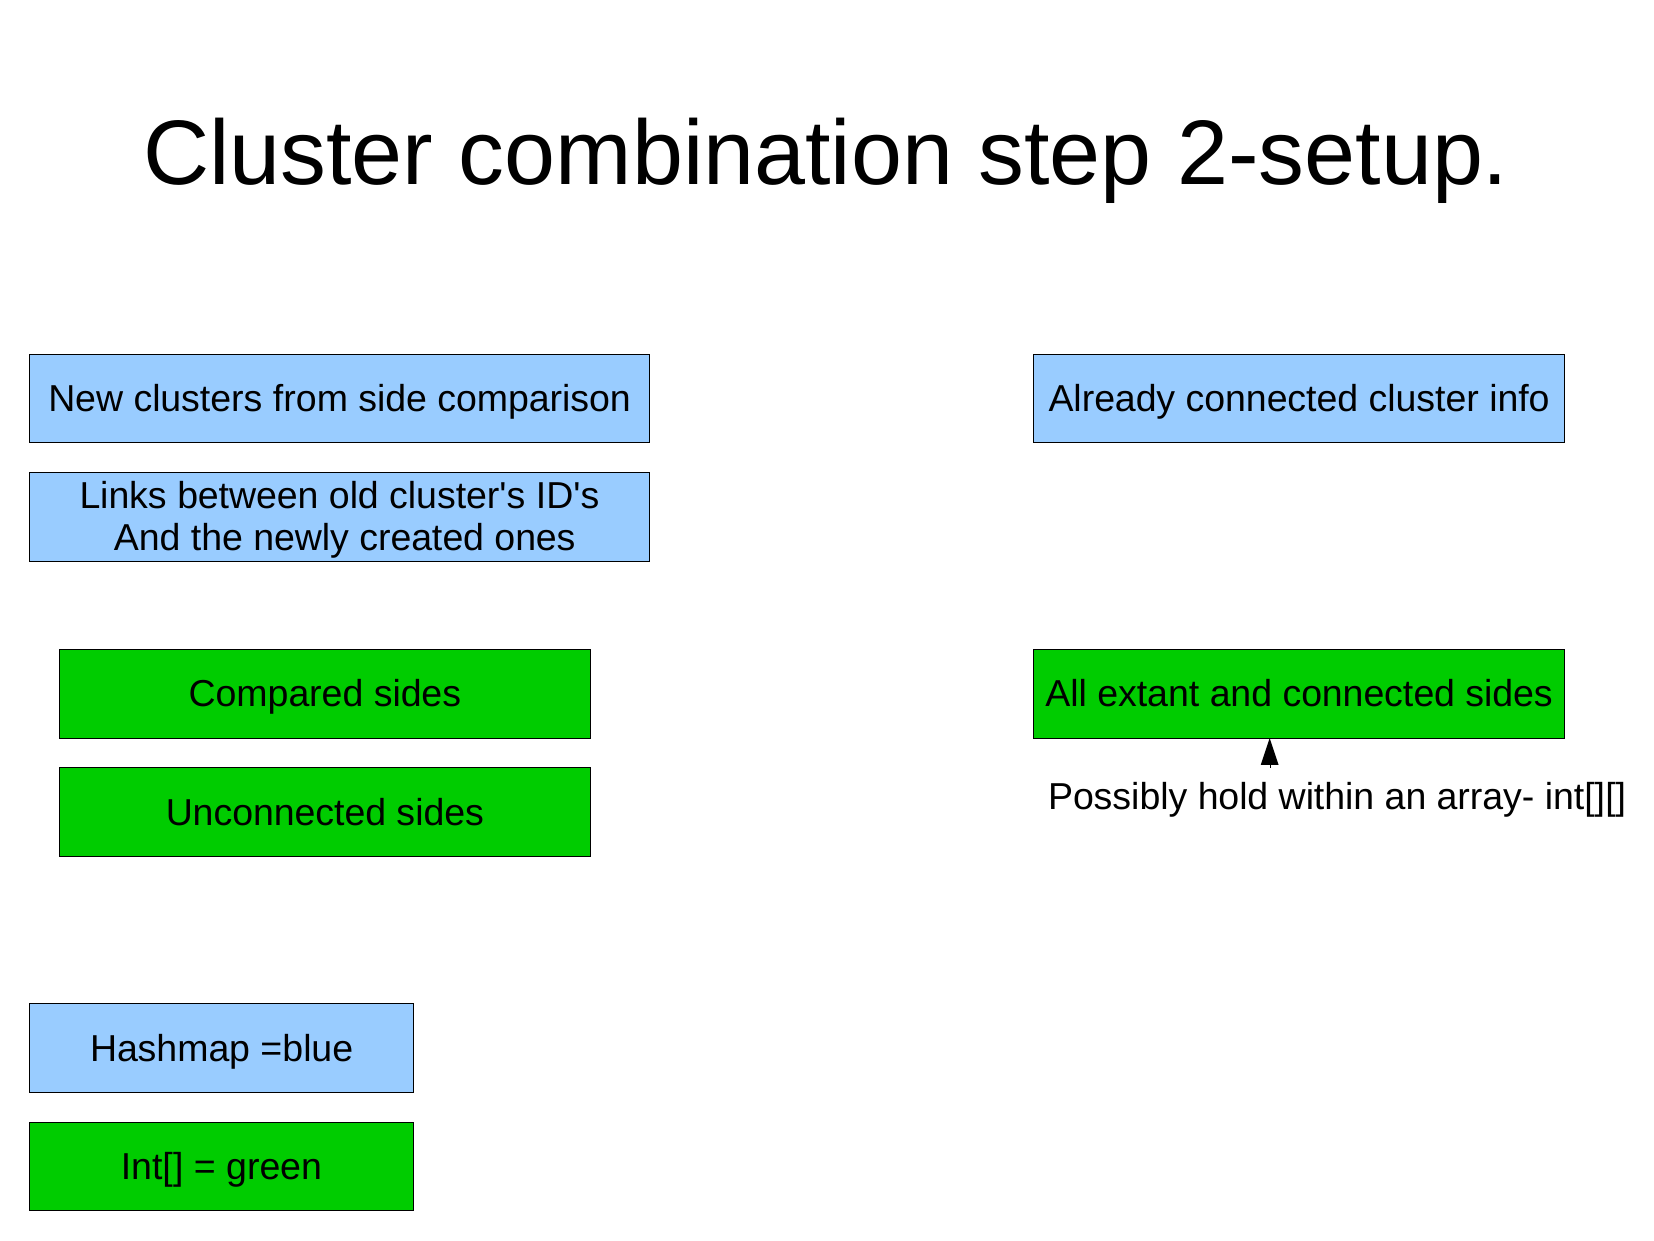

# Cluster combination step 2-setup.
New clusters from side comparison
Already connected cluster info
Links between old cluster's ID's
 And the newly created ones
Compared sides
All extant and connected sides
Unconnected sides
Possibly hold within an array- int[][]
Hashmap =blue
Int[] = green